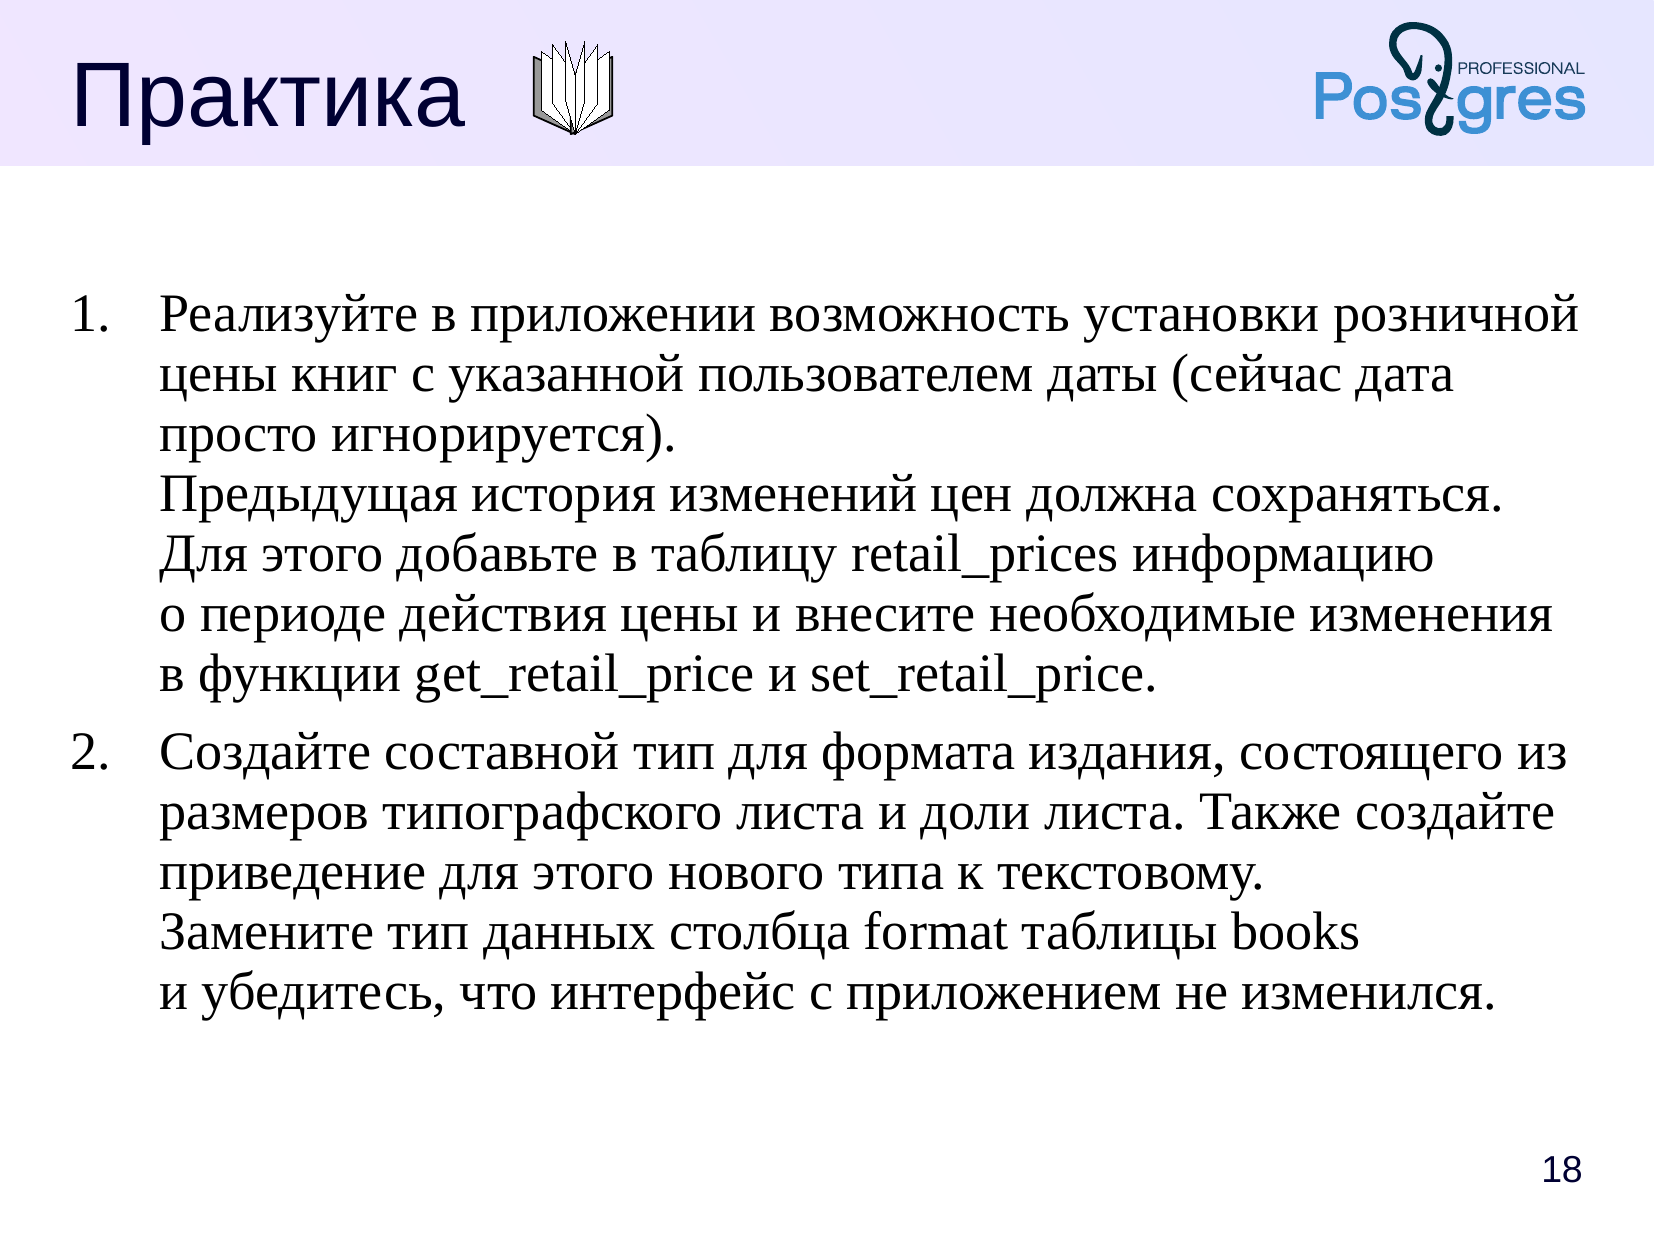

# Практика
Реализуйте в приложении возможность установки розничной цены книг с указанной пользователем даты (сейчас дата просто игнорируется).
Предыдущая история изменений цен должна сохраняться.
Для этого добавьте в таблицу retail_prices информацию
о периоде действия цены и внесите необходимые изменения в функции get_retail_price и set_retail_price.
Создайте составной тип для формата издания, состоящего из размеров типографского листа и доли листа. Также создайте приведение для этого нового типа к текстовому.
Замените тип данных столбца format таблицы books
и убедитесь, что интерфейс с приложением не изменился.